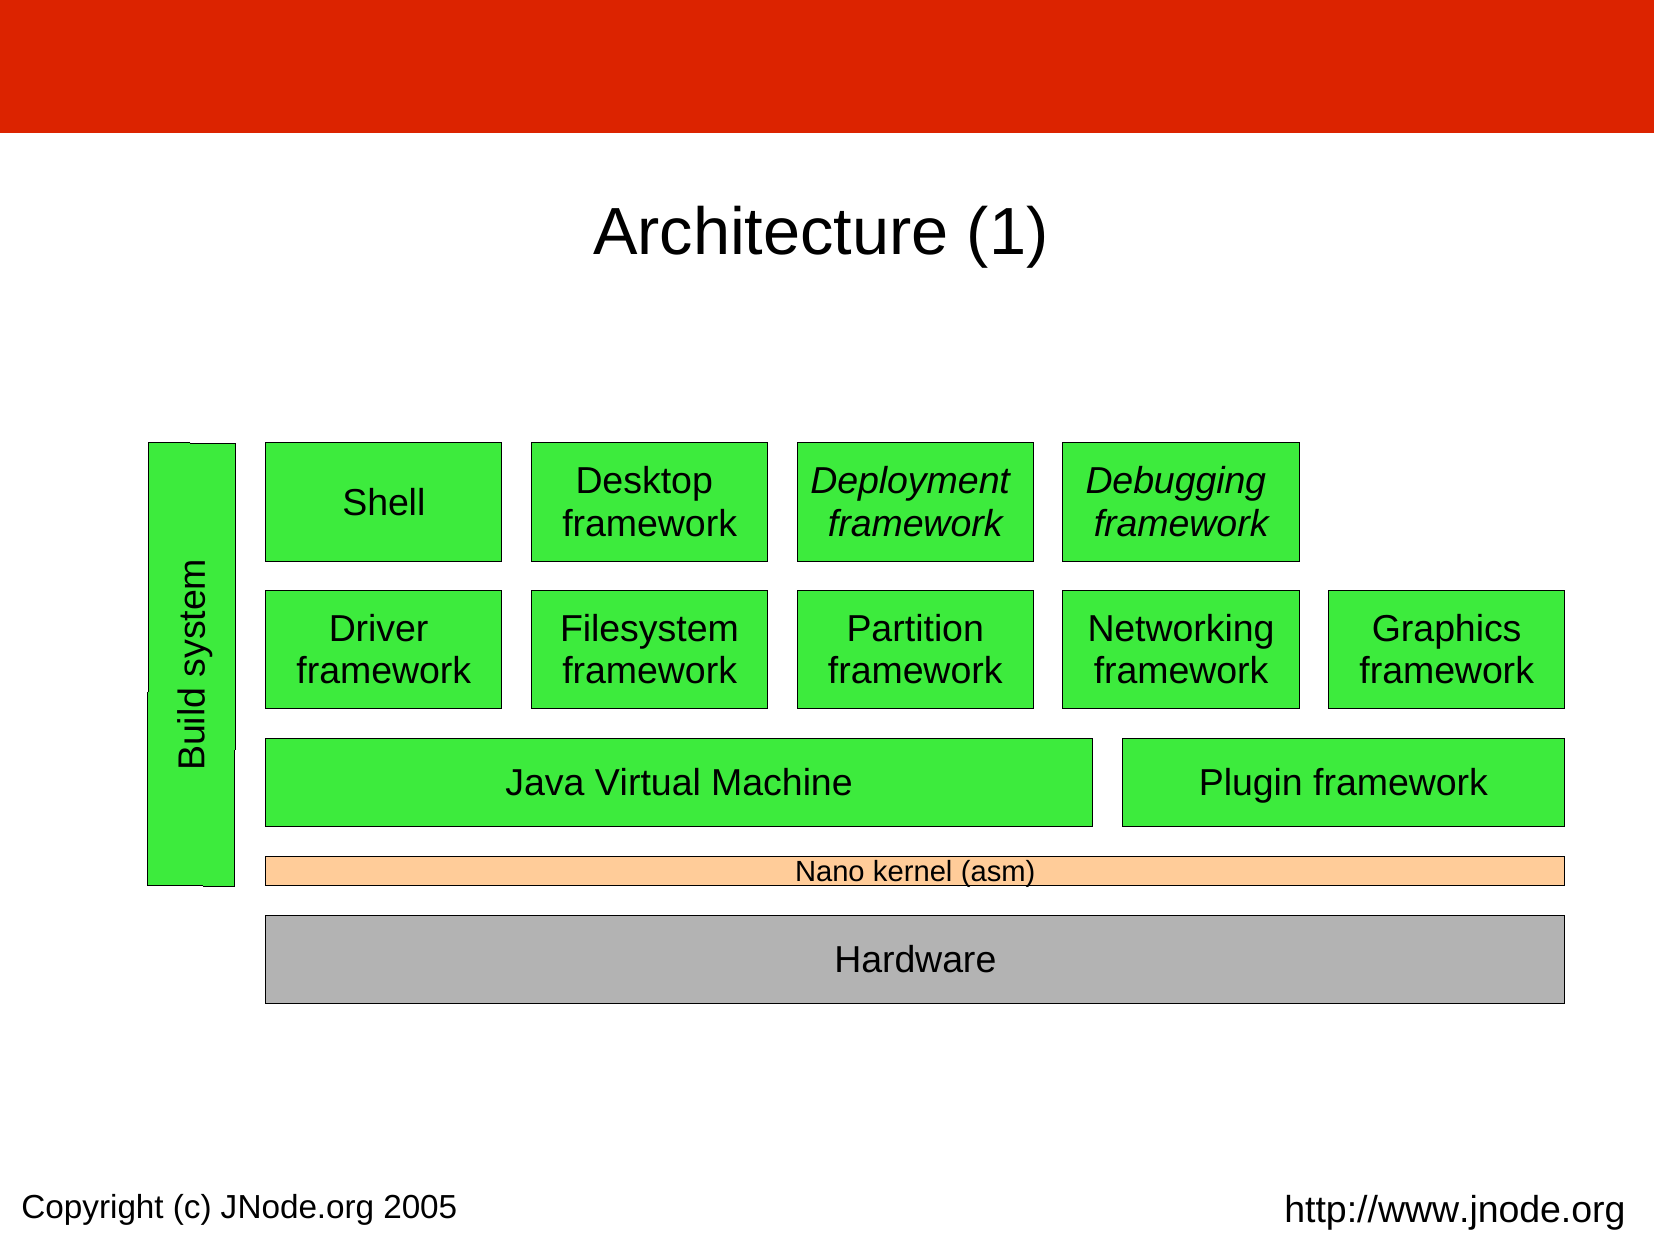

# Architecture (1)
Shell
Desktop
framework
Deployment
framework
Debugging
framework
Driver
framework
Filesystem
framework
Partition
framework
Networking
framework
Graphics
framework
Build system
Java Virtual Machine
Plugin framework
Nano kernel (asm)
Hardware